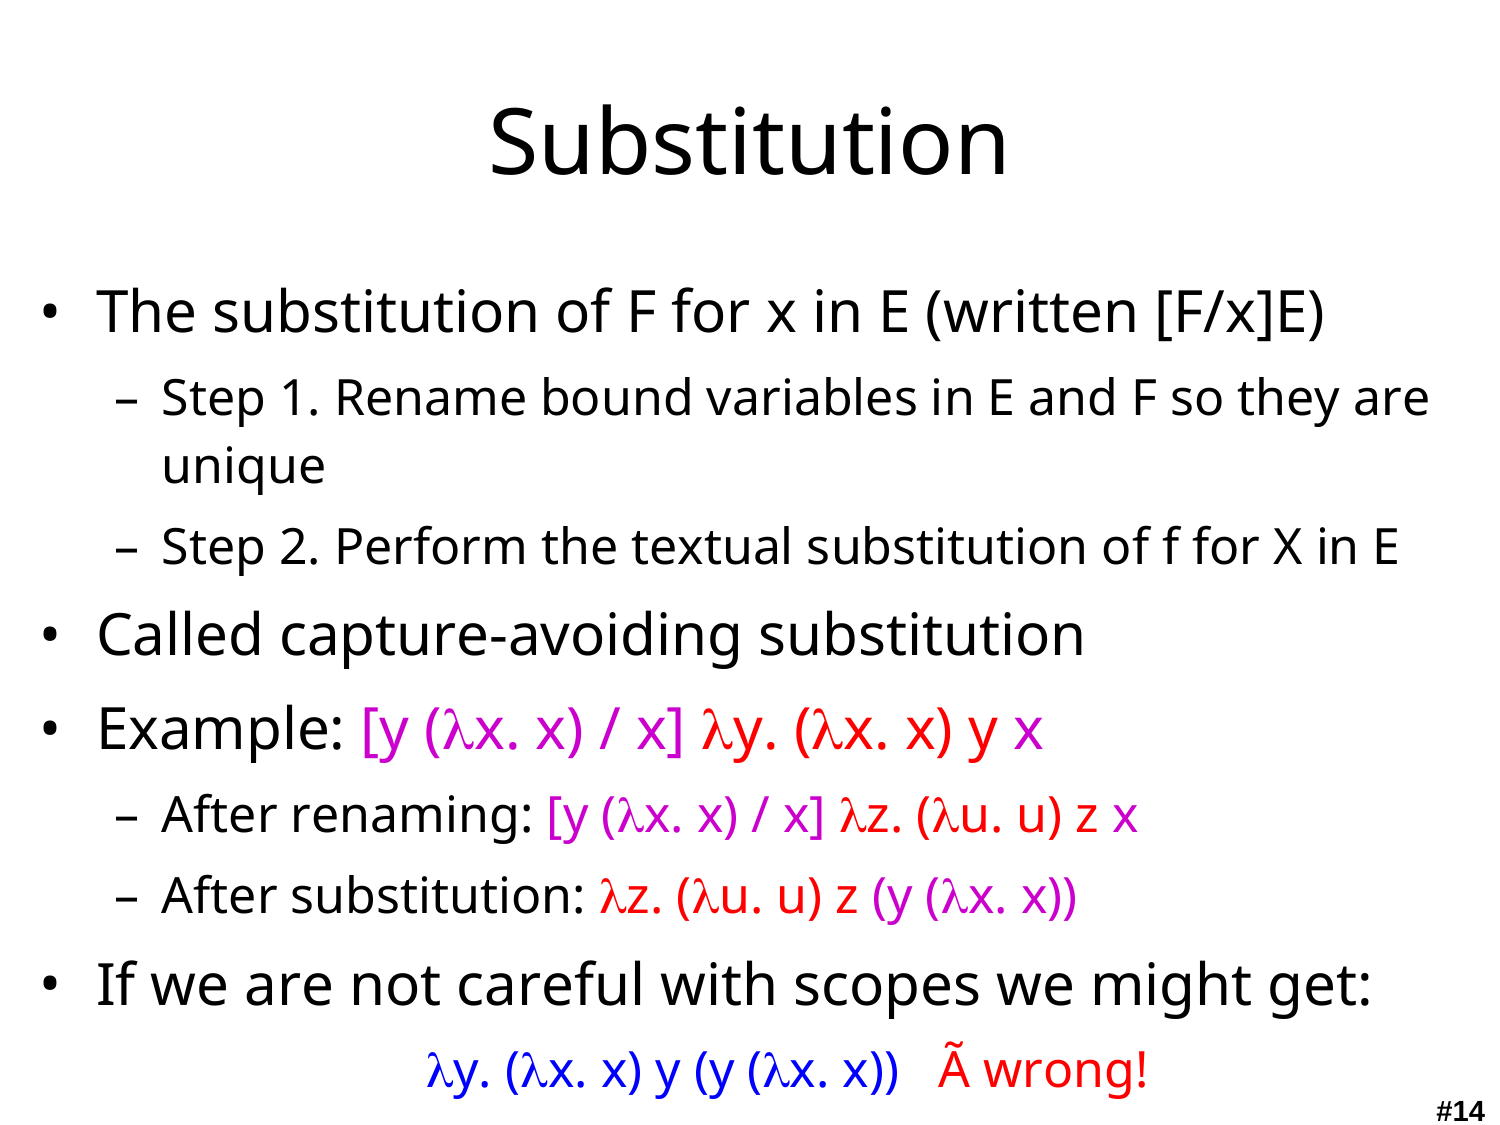

# Substitution
The substitution of F for x in E (written [F/x]E)
Step 1. Rename bound variables in E and F so they are unique
Step 2. Perform the textual substitution of f for X in E
Called capture-avoiding substitution
Example: [y (x. x) / x] y. (x. x) y x
After renaming: [y (x. x) / x] z. (u. u) z x
After substitution: z. (u. u) z (y (x. x))
If we are not careful with scopes we might get:
y. (x. x) y (y (x. x)) Ã wrong!
14